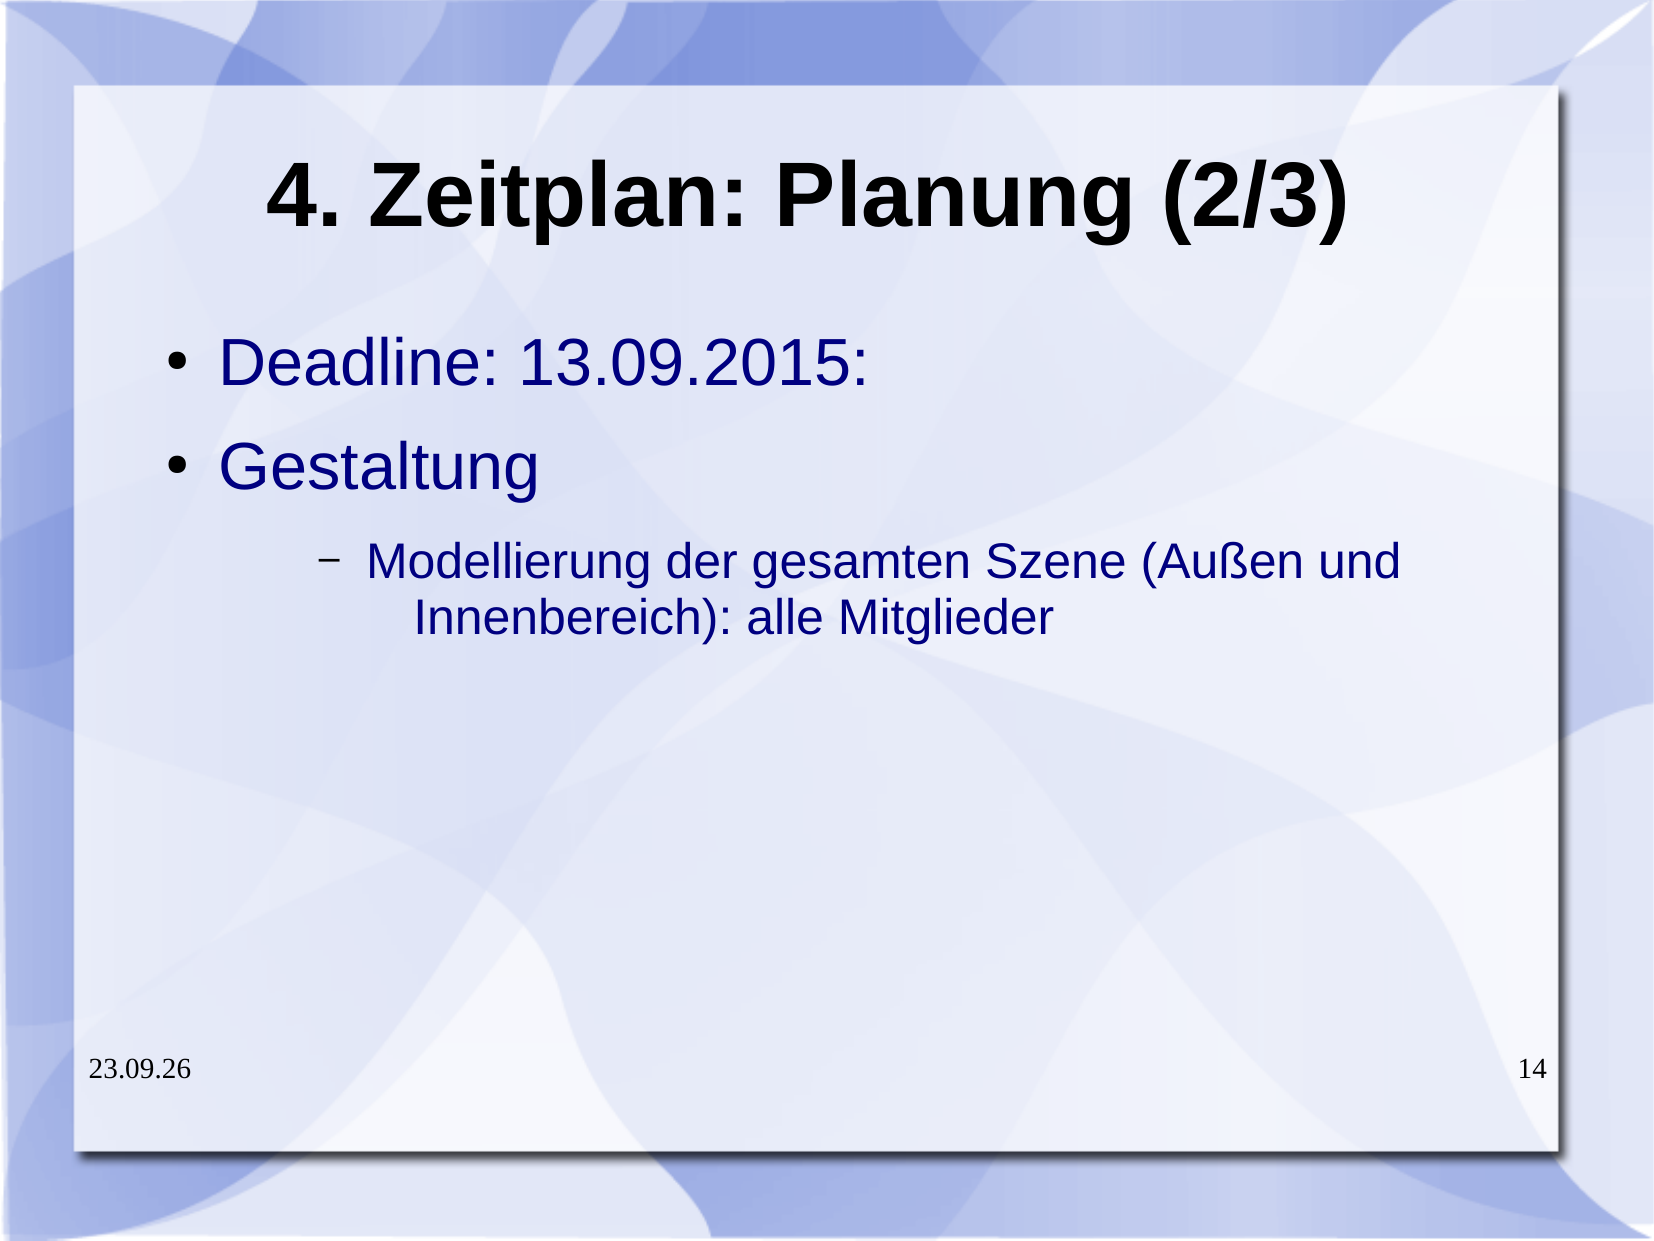

# 4. Zeitplan: Planung (2/3)
Deadline: 13.09.2015:
Gestaltung
Modellierung der gesamten Szene (Außen und Innenbereich): alle Mitglieder
14